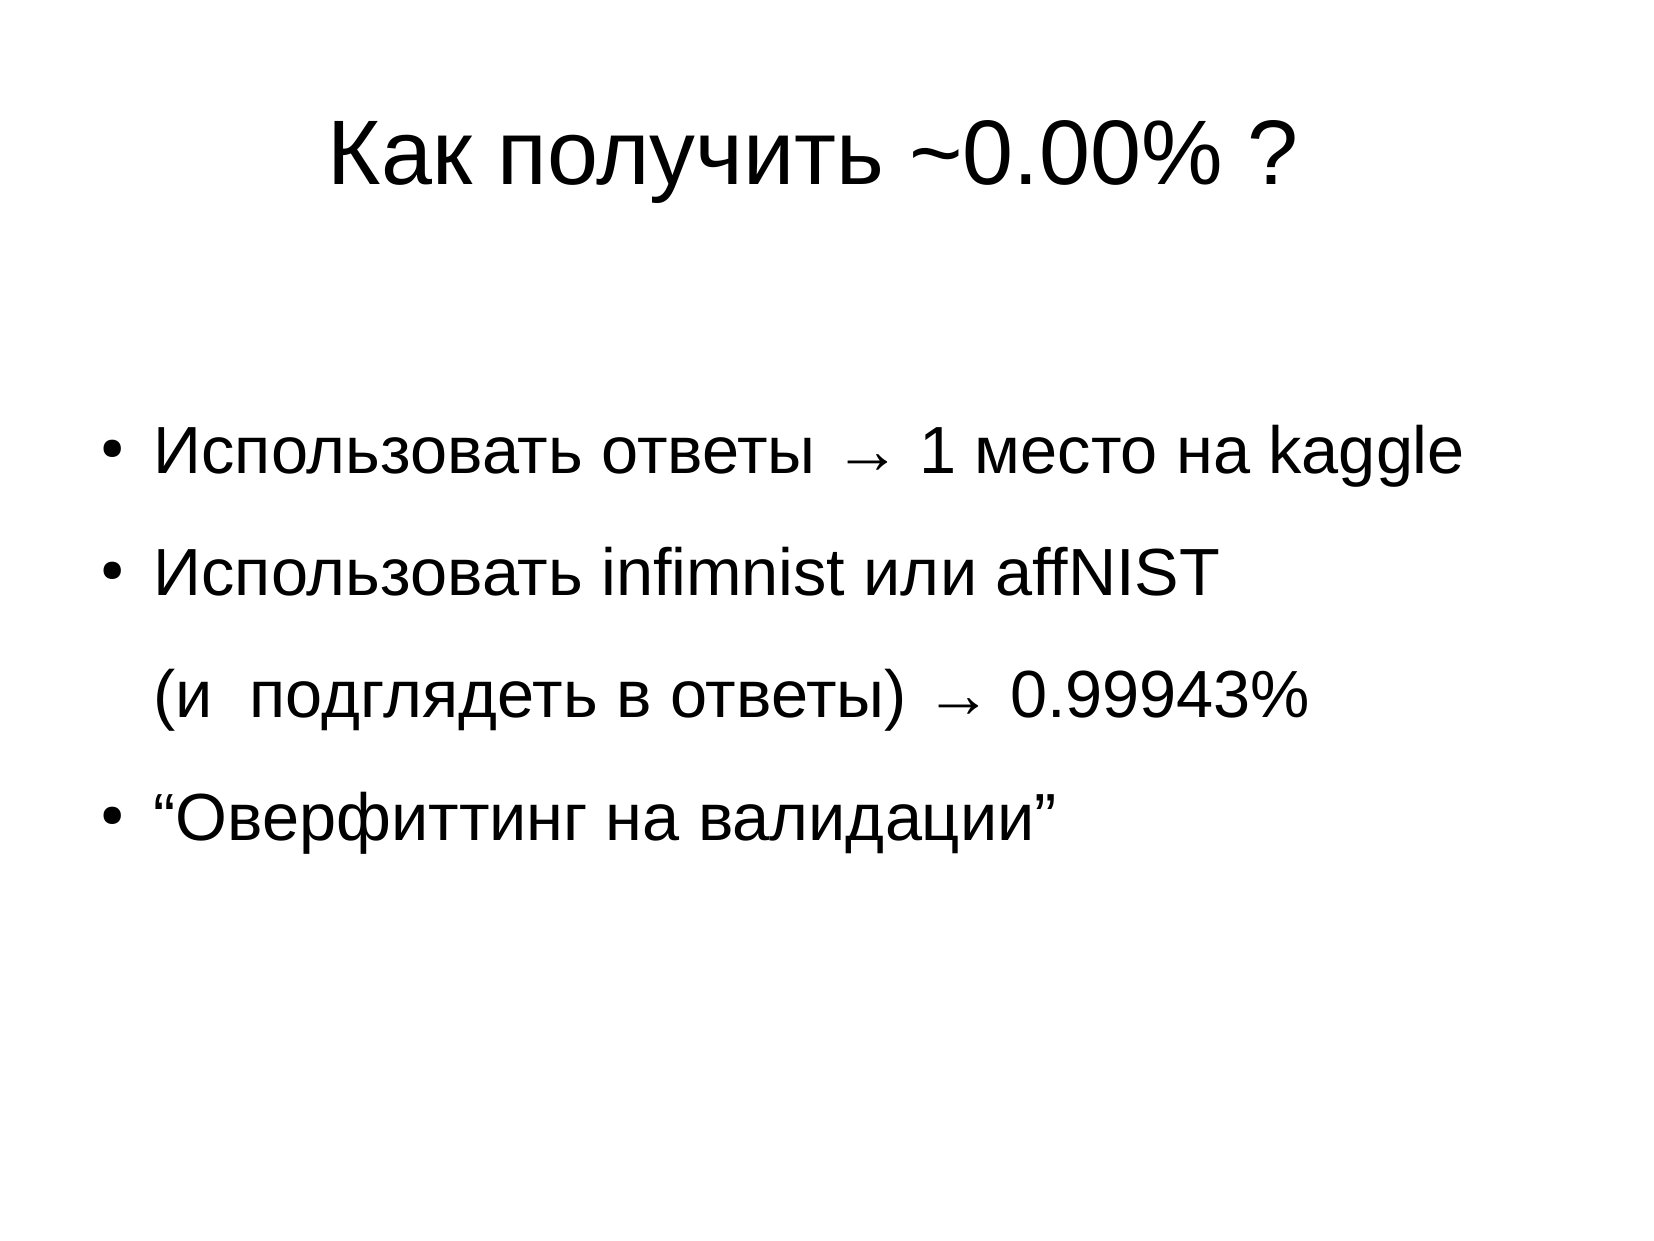

# Как получить ~0.00% ?
Использовать ответы → 1 место на kaggle
Использовать infimnist или affNIST
(и подглядеть в ответы) → 0.99943%
“Оверфиттинг на валидации”